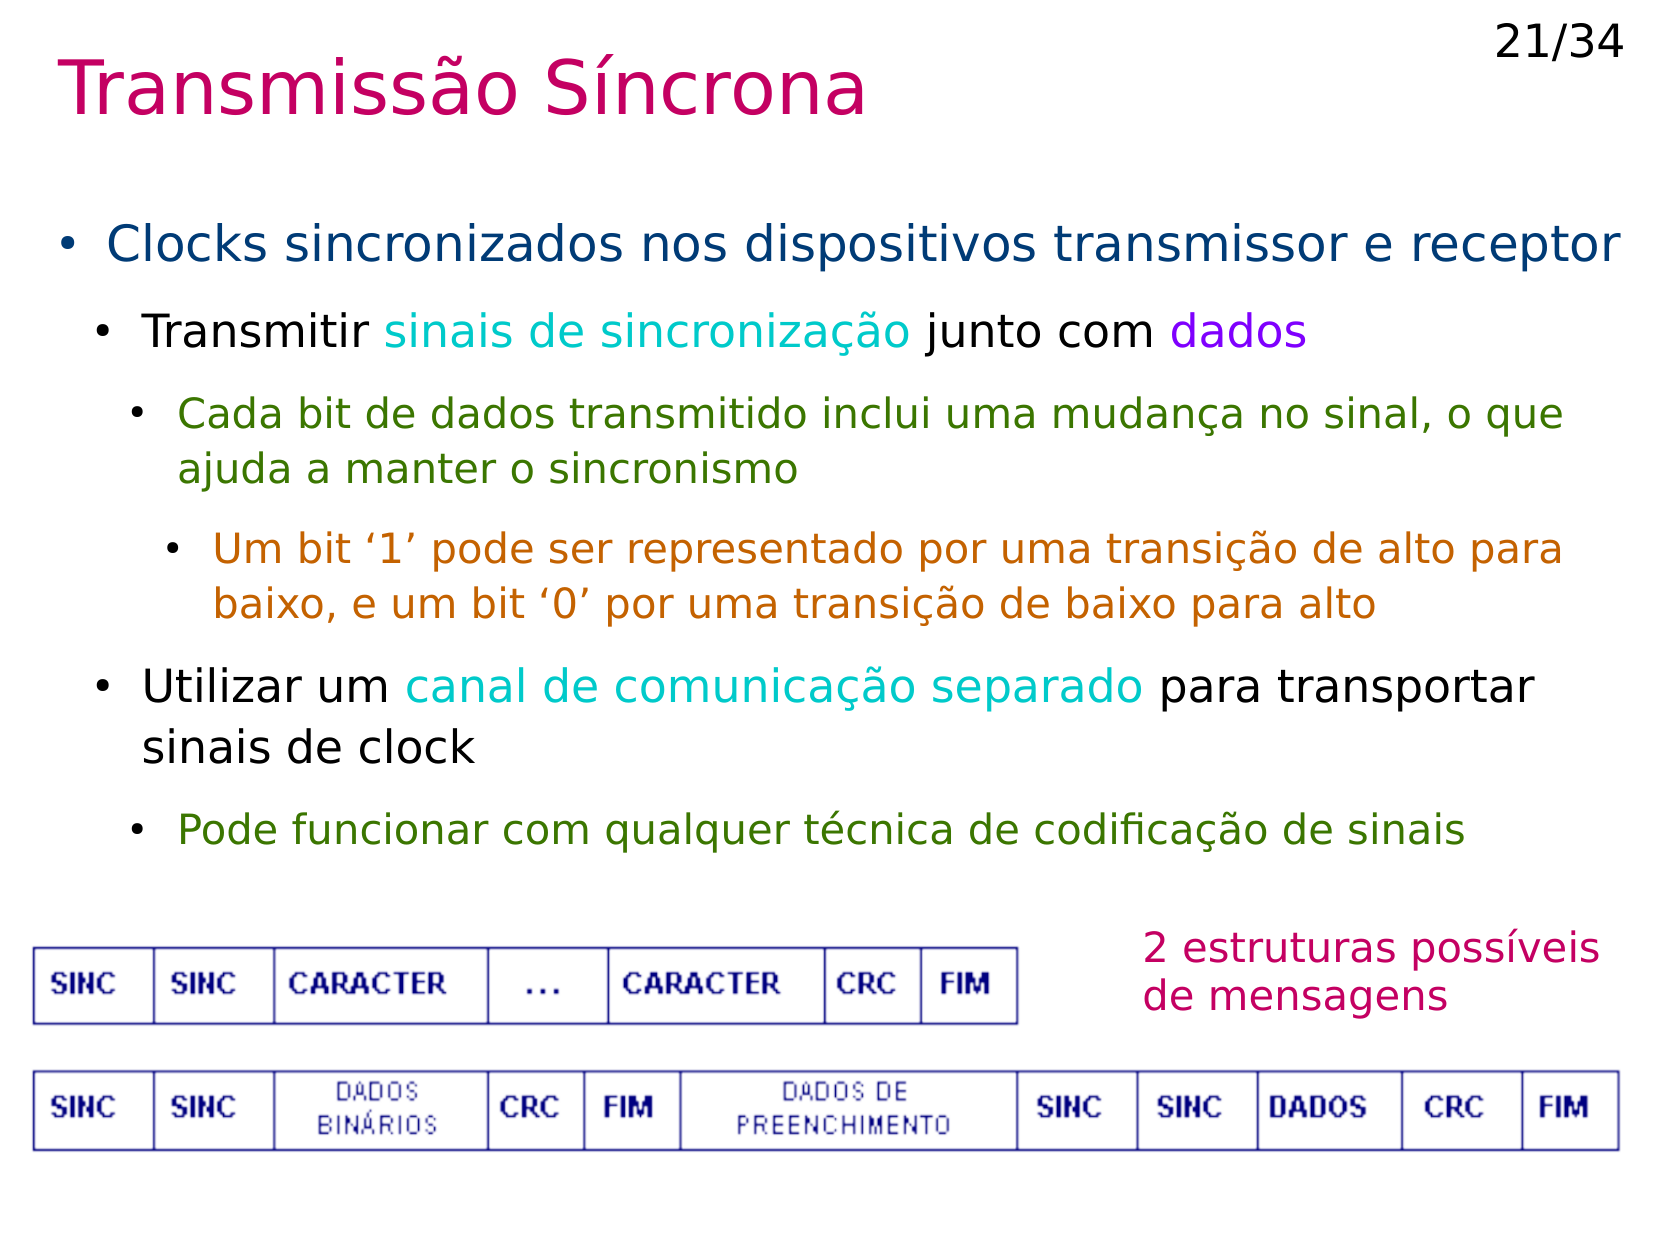

21
# Transmissão Síncrona
Clocks sincronizados nos dispositivos transmissor e receptor
Transmitir sinais de sincronização junto com dados
Cada bit de dados transmitido inclui uma mudança no sinal, o que ajuda a manter o sincronismo
Um bit ‘1’ pode ser representado por uma transição de alto para baixo, e um bit ‘0’ por uma transição de baixo para alto
Utilizar um canal de comunicação separado para transportar sinais de clock
Pode funcionar com qualquer técnica de codificação de sinais
2 estruturas possíveis de mensagens